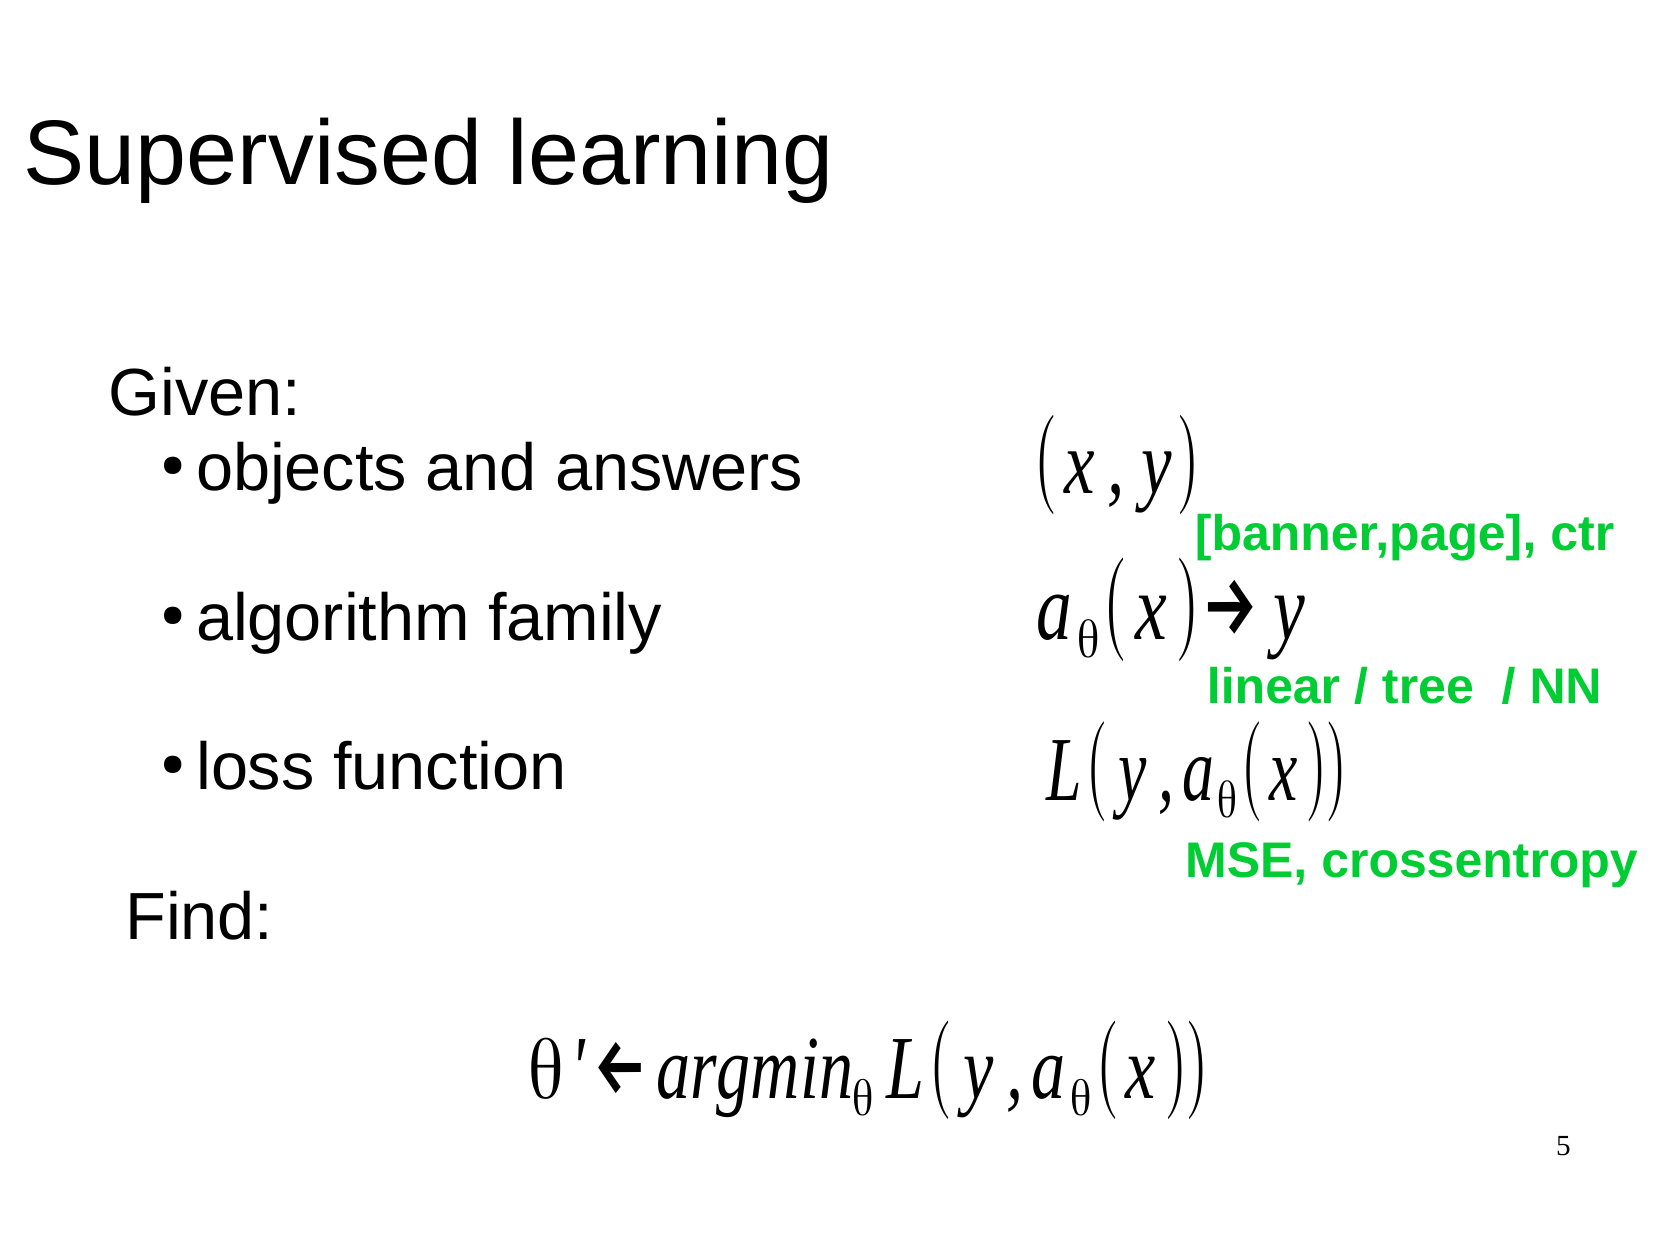

# Supervised learning
 Given:
objects and answers
algorithm family
loss function
Find:
[banner,page], ctr
linear / tree / NN
MSE, crossentropy
5